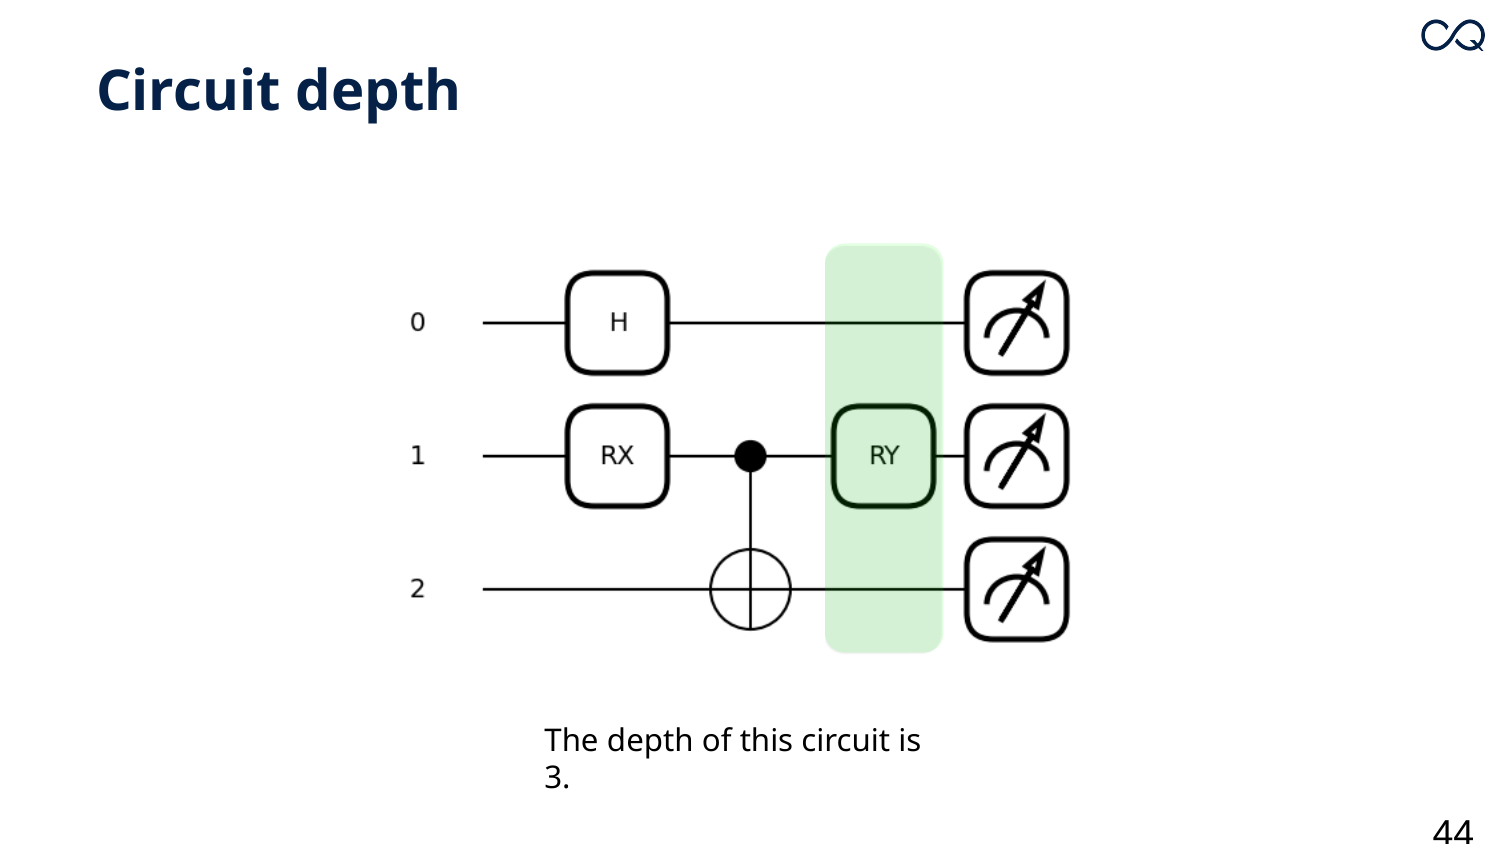

#
Circuit depth
The depth of this circuit is 3.